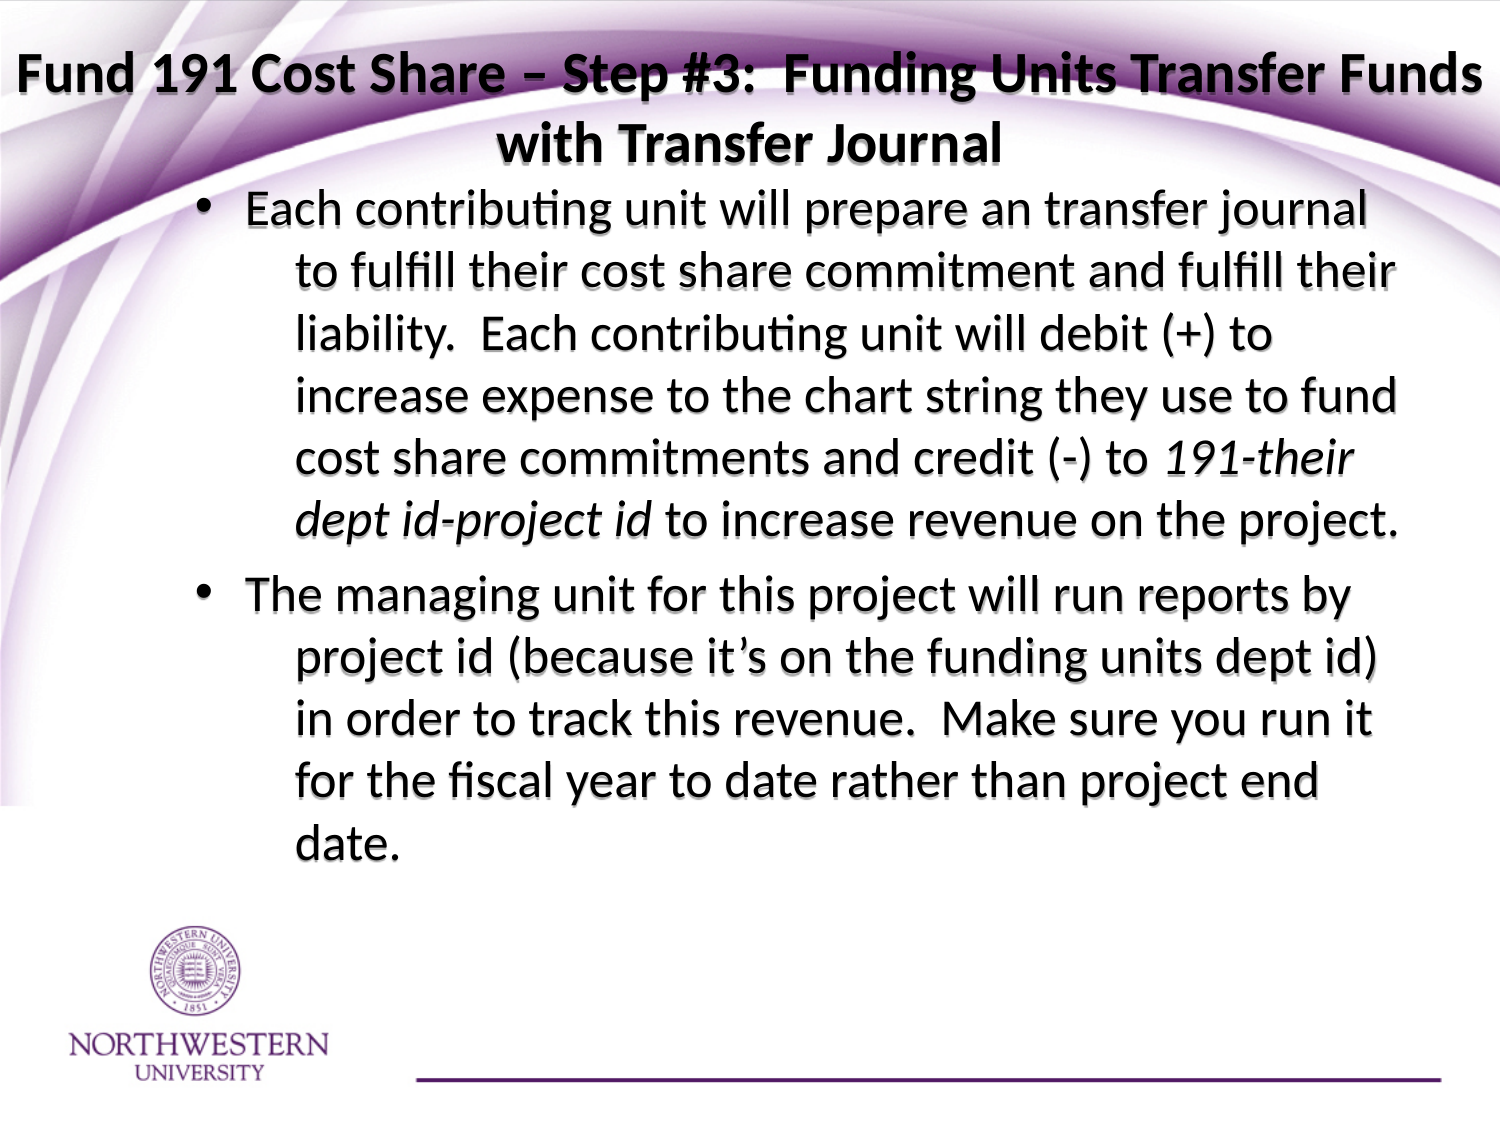

# Fund 191 Cost Share – Step #3: Funding Units Transfer Funds with Transfer Journal
Each contributing unit will prepare an transfer journal to fulfill their cost share commitment and fulfill their liability. Each contributing unit will debit (+) to increase expense to the chart string they use to fund cost share commitments and credit (-) to 191-their dept id-project id to increase revenue on the project.
The managing unit for this project will run reports by project id (because it’s on the funding units dept id) in order to track this revenue. Make sure you run it for the fiscal year to date rather than project end date.